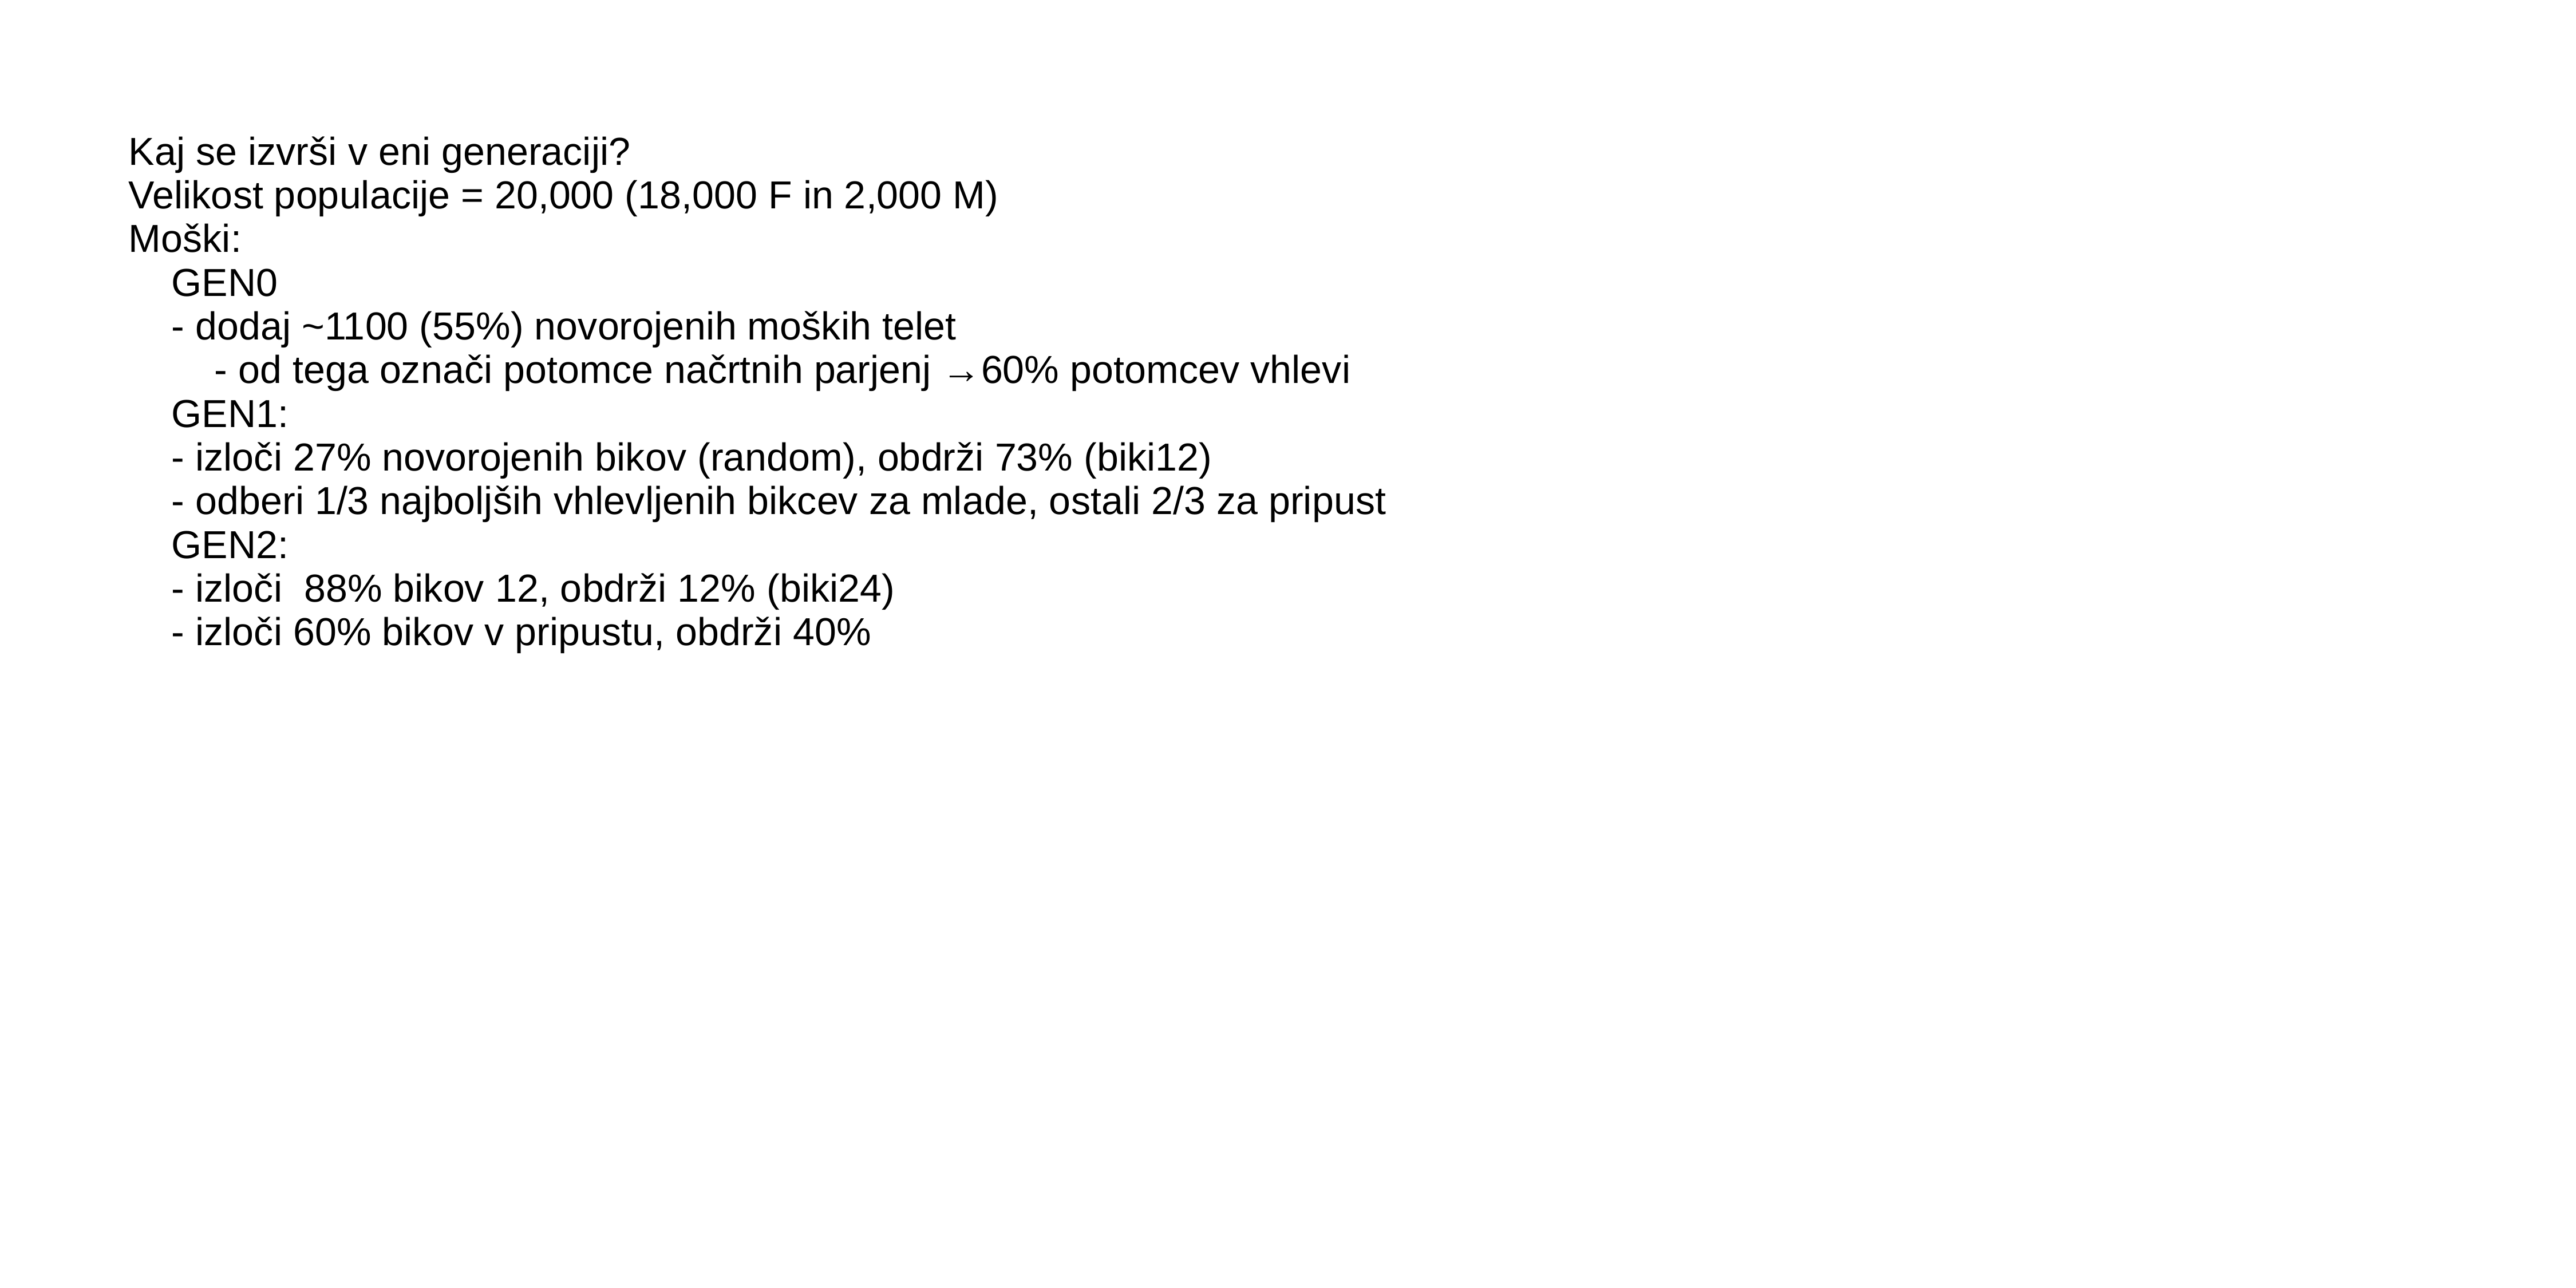

Kaj se izvrši v eni generaciji?
Velikost populacije = 20,000 (18,000 F in 2,000 M)
Moški:
	GEN0
	- dodaj ~1100 (55%) novorojenih moških telet
		- od tega označi potomce načrtnih parjenj →60% potomcev vhlevi
	GEN1:
	- izloči 27% novorojenih bikov (random), obdrži 73% (biki12)
	- odberi 1/3 najboljših vhlevljenih bikcev za mlade, ostali 2/3 za pripust
	GEN2:
	- izloči 88% bikov 12, obdrži 12% (biki24)
	- izloči 60% bikov v pripustu, obdrži 40%